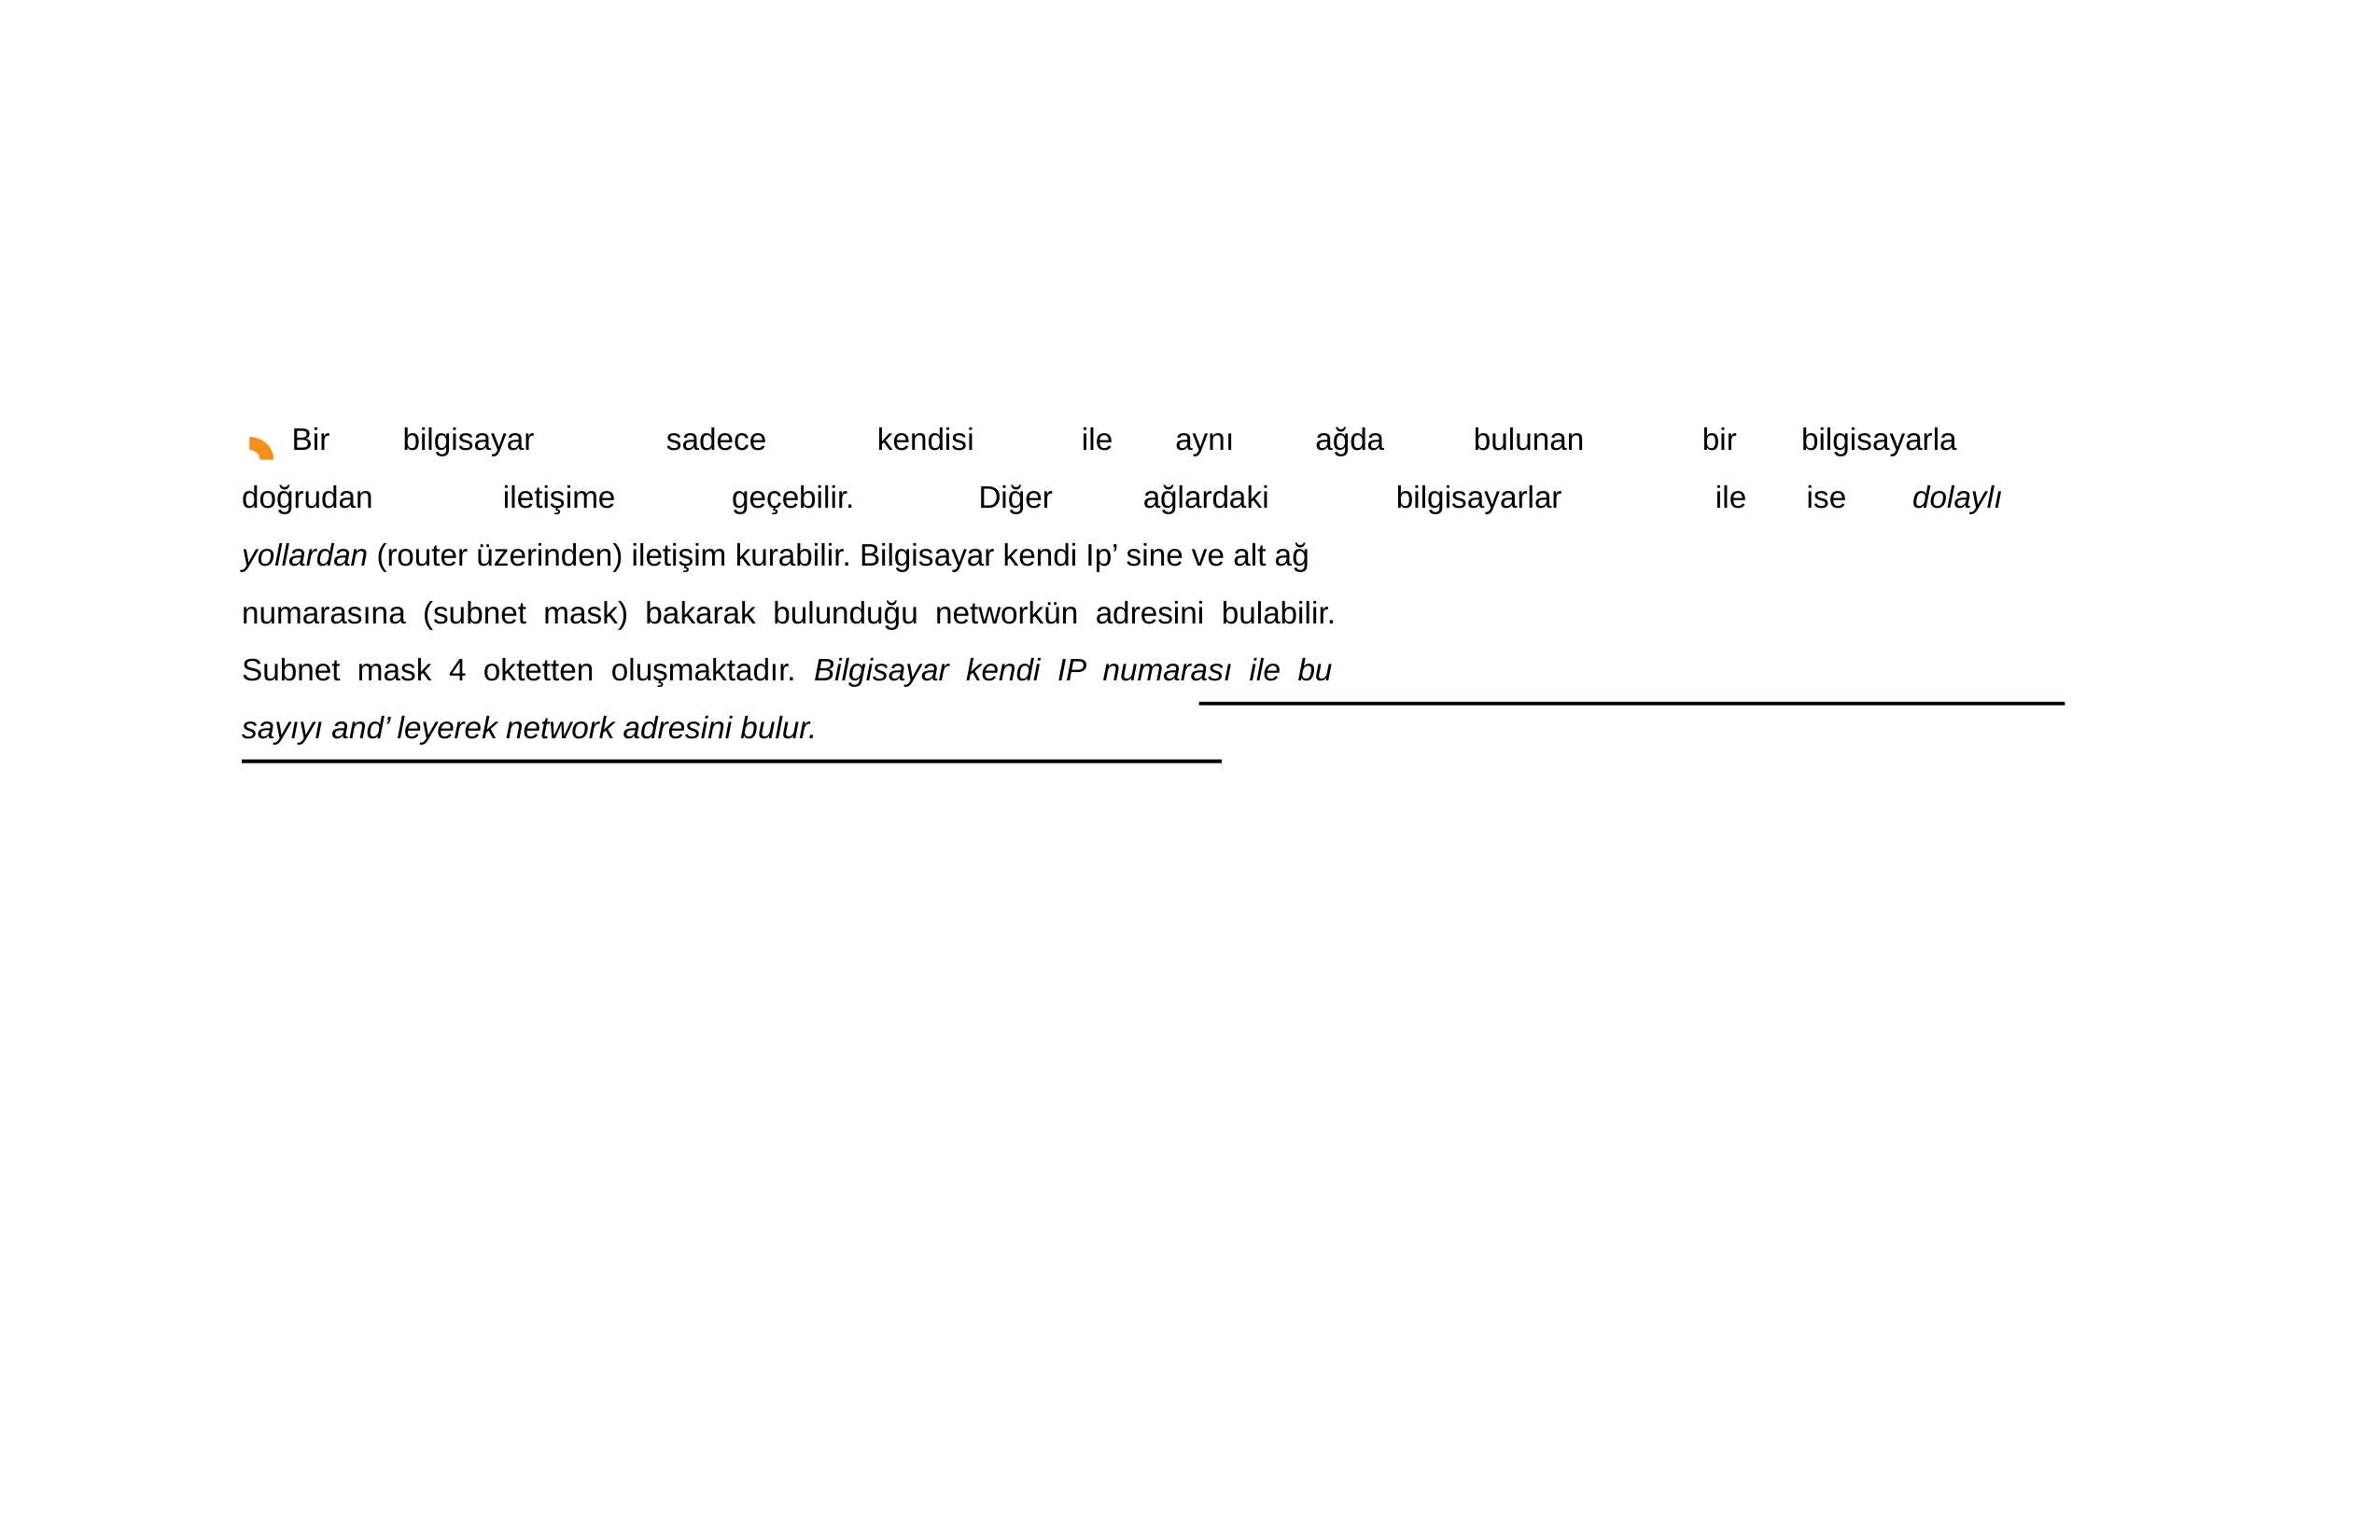

Bir
bilgisayar
sadece
kendisi
ile
aynı
ağda
bulunan
bir
bilgisayarla
doğrudan
iletişime
geçebilir.
Diğer
ağlardaki
bilgisayarlar
ile
ise
dolaylı
yollardan (router üzerinden) iletişim kurabilir. Bilgisayar kendi Ip’ sine ve alt ağ
numarasına (subnet mask) bakarak bulunduğu networkün adresini bulabilir.
Subnet mask 4 oktetten oluşmaktadır. Bilgisayar kendi IP numarası ile bu
sayıyı and’ leyerek network adresini bulur.